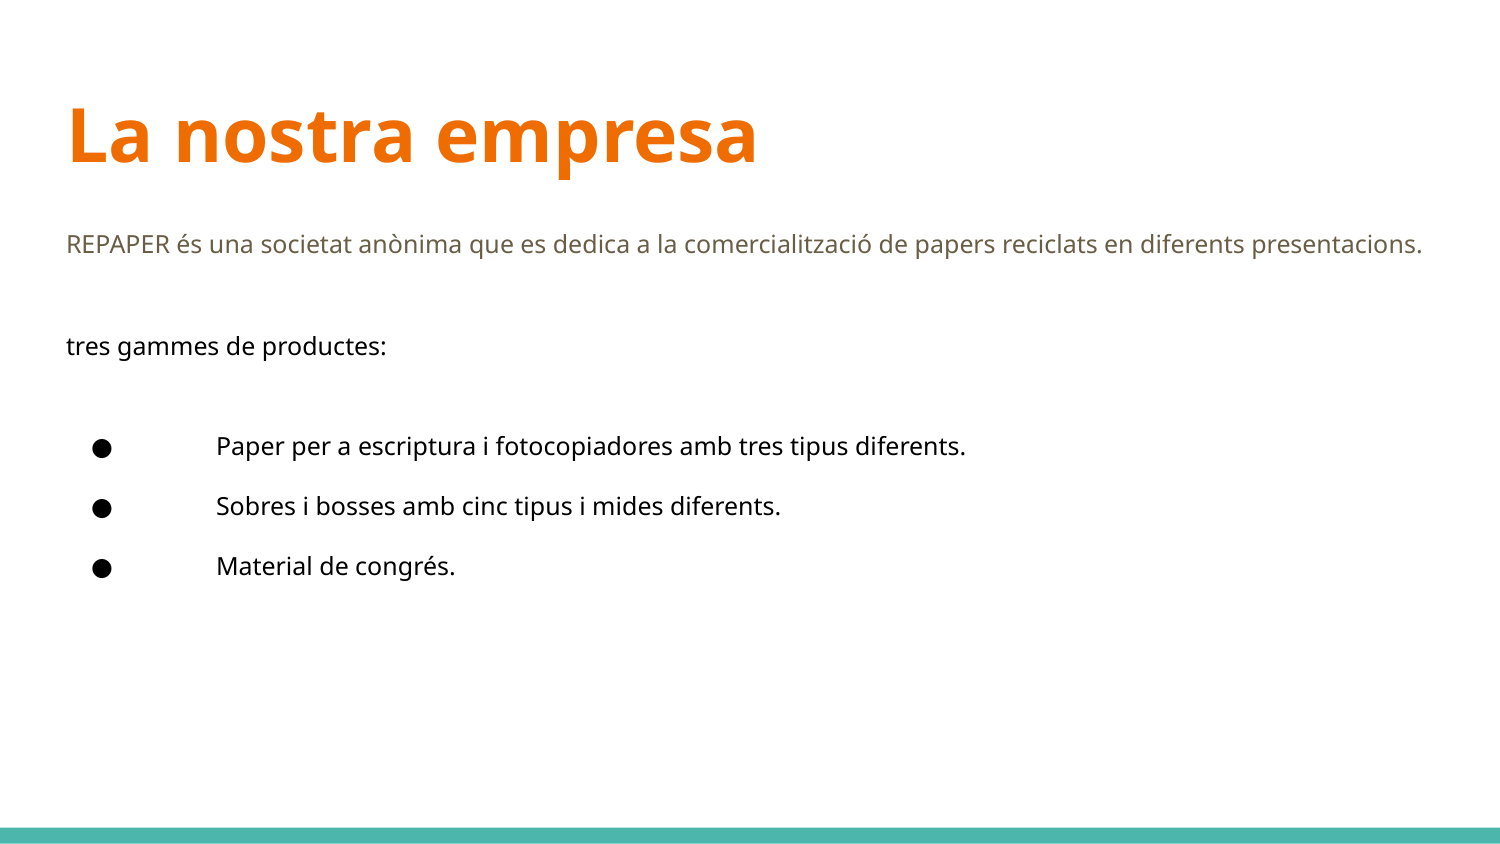

# La nostra empresa
REPAPER és una societat anònima que es dedica a la comercialització de papers reciclats en diferents presentacions.
tres gammes de productes:
	Paper per a escriptura i fotocopiadores amb tres tipus diferents.
	Sobres i bosses amb cinc tipus i mides diferents.
	Material de congrés.